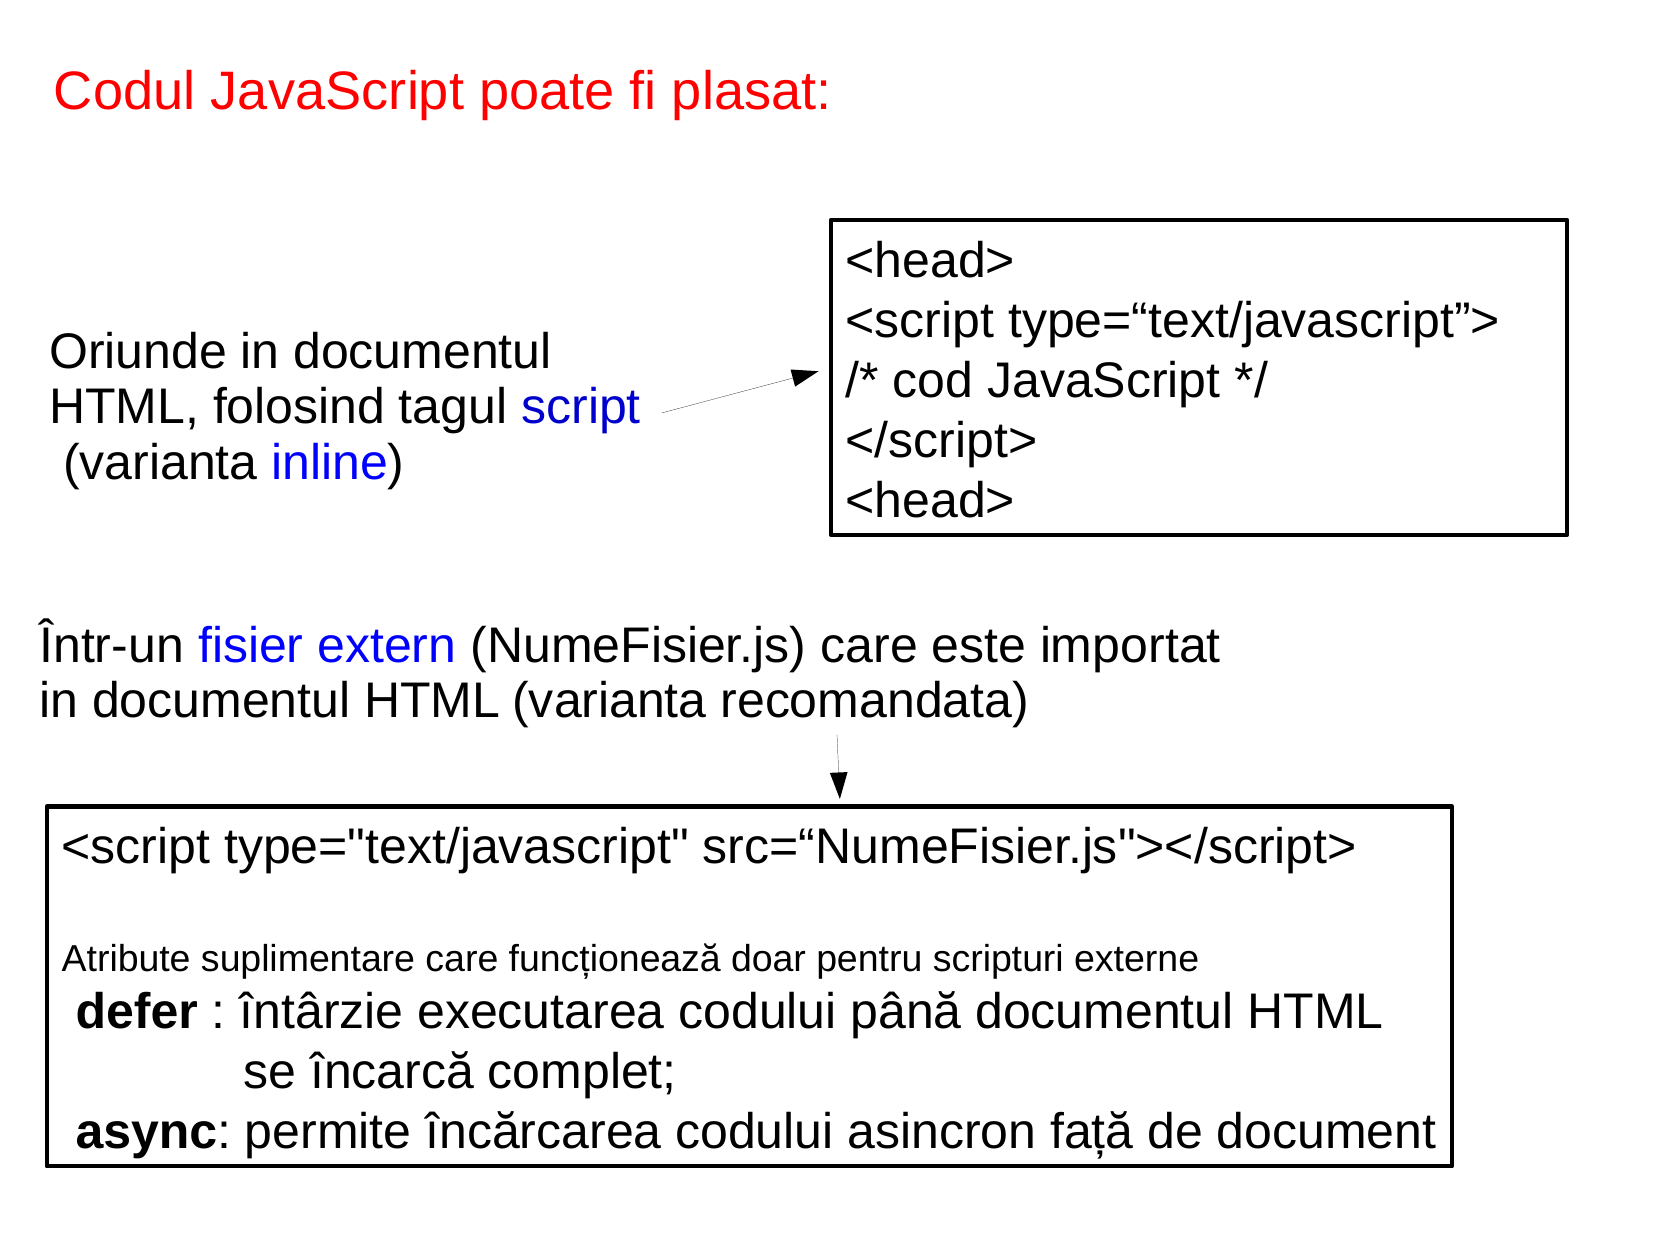

Codul JavaScript poate fi plasat:
<head>
<script type=“text/javascript”>
/* cod JavaScript */
</script>
<head>
Oriunde in documentul
HTML, folosind tagul script
 (varianta inline)
Într-un fisier extern (NumeFisier.js) care este importat
in documentul HTML (varianta recomandata)
<script type="text/javascript" src=“NumeFisier.js"></script>
Atribute suplimentare care funcționează doar pentru scripturi externe
 defer : întârzie executarea codului până documentul HTML
 se încarcă complet;
 async: permite încărcarea codului asincron față de document